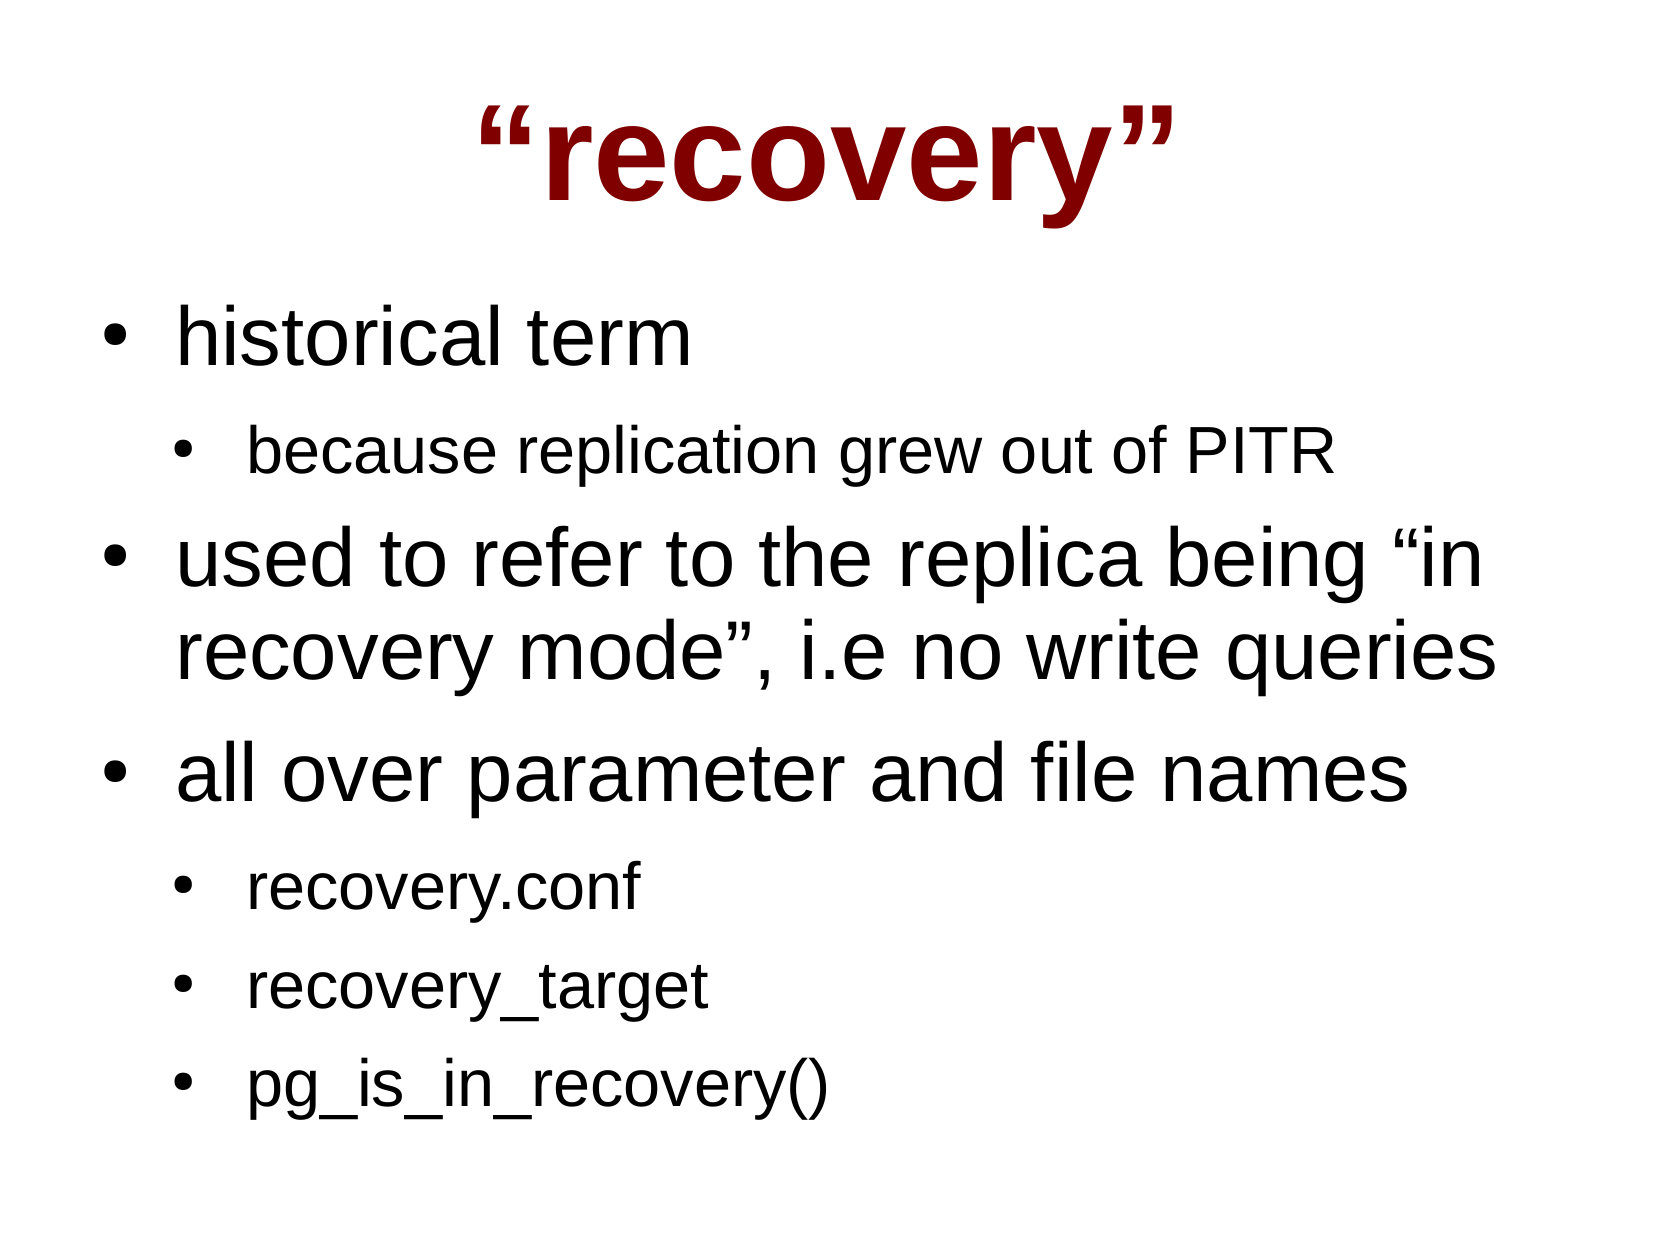

# “recovery”
historical term
because replication grew out of PITR
used to refer to the replica being “in recovery mode”, i.e no write queries
all over parameter and file names
recovery.conf
recovery_target
pg_is_in_recovery()